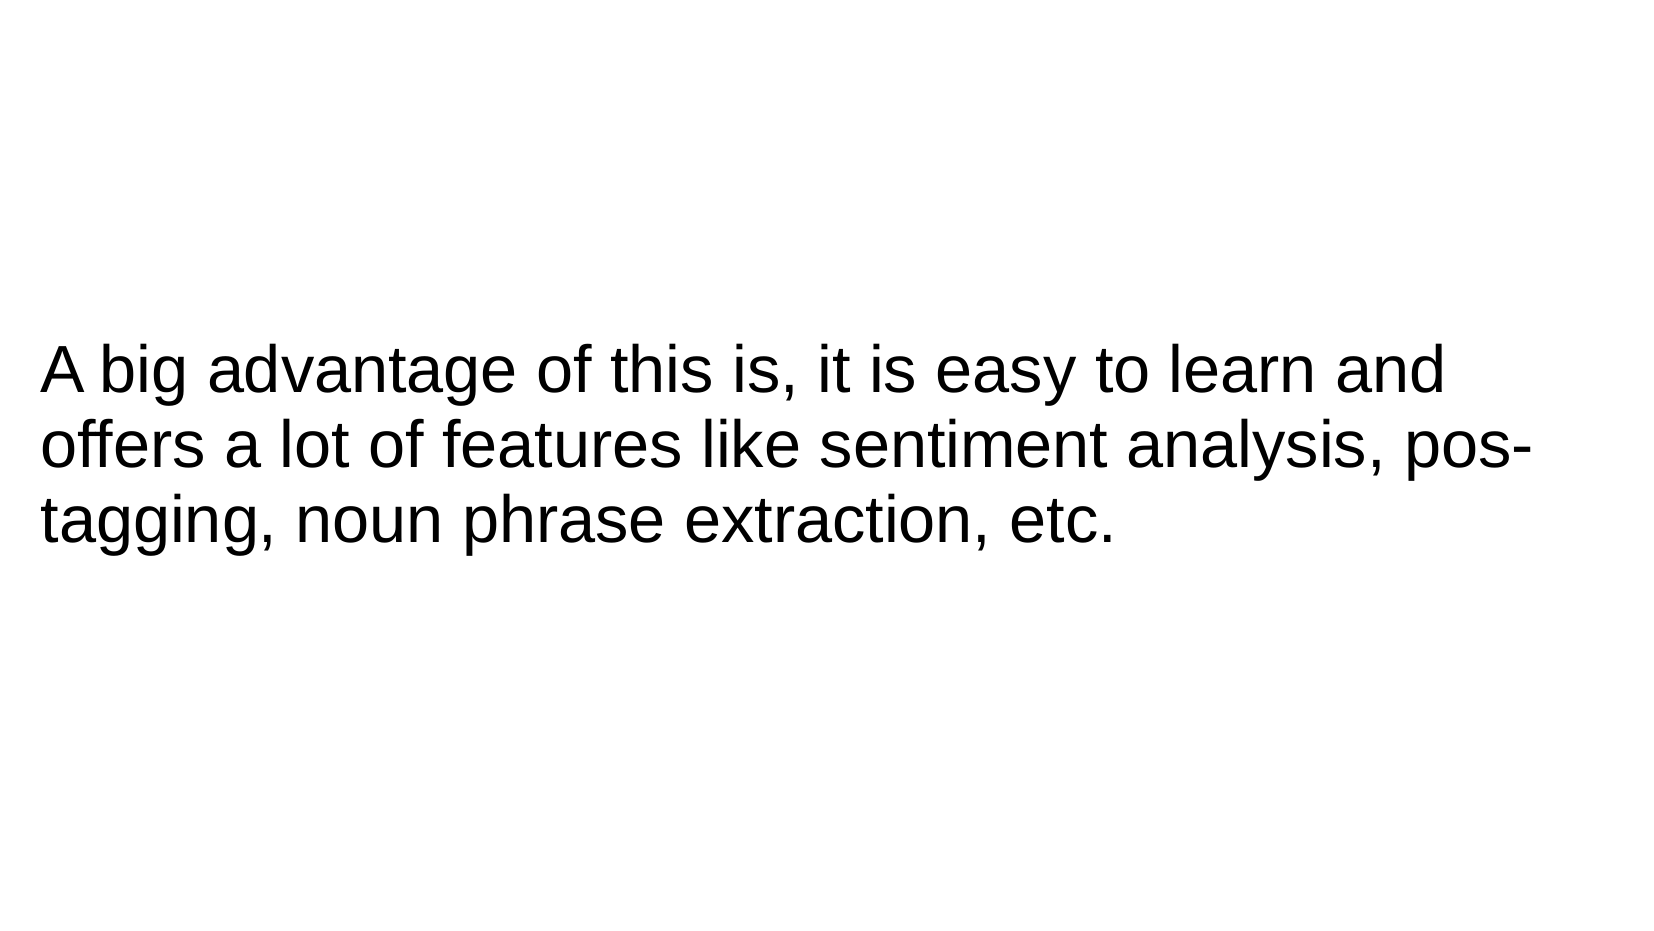

A big advantage of this is, it is easy to learn and offers a lot of features like sentiment analysis, pos-tagging, noun phrase extraction, etc.